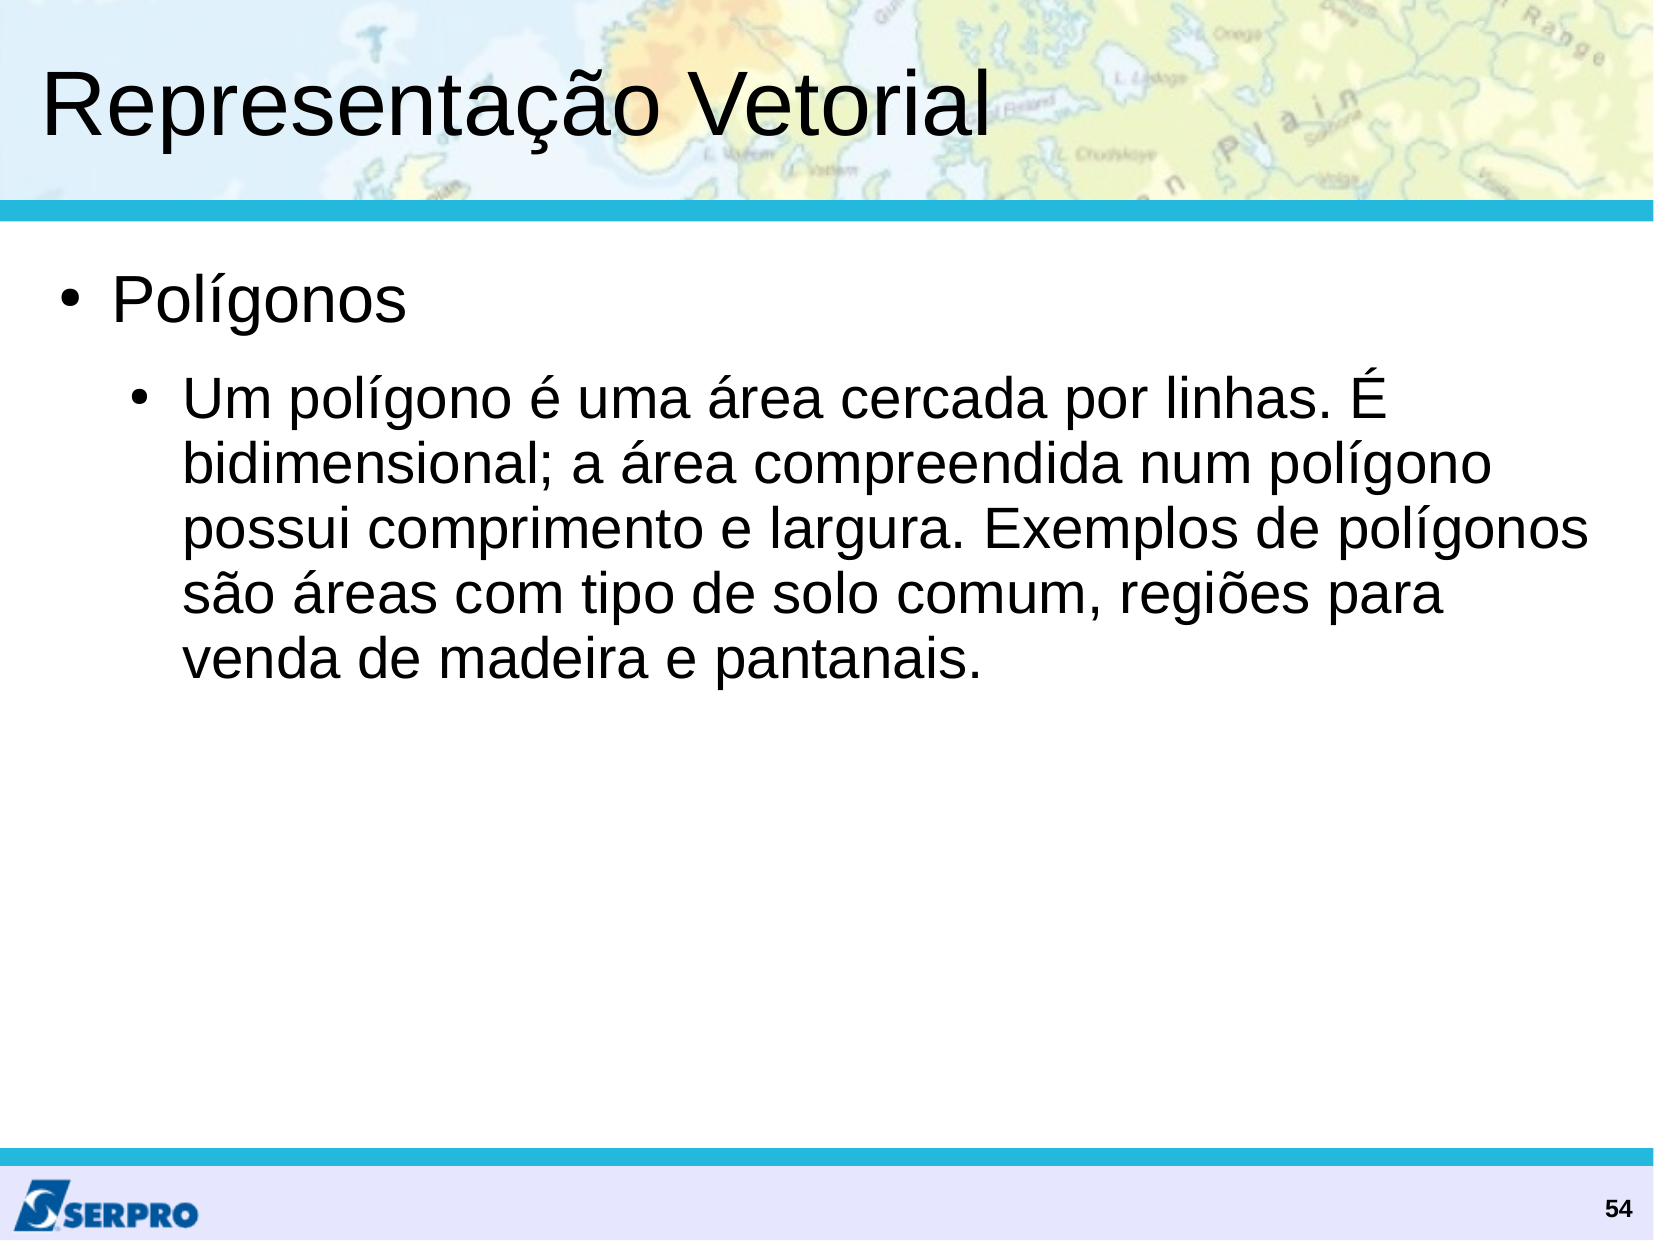

# Representação Vetorial
Polígonos
Um polígono é uma área cercada por linhas. É bidimensional; a área compreendida num polígono possui comprimento e largura. Exemplos de polígonos são áreas com tipo de solo comum, regiões para venda de madeira e pantanais.
54